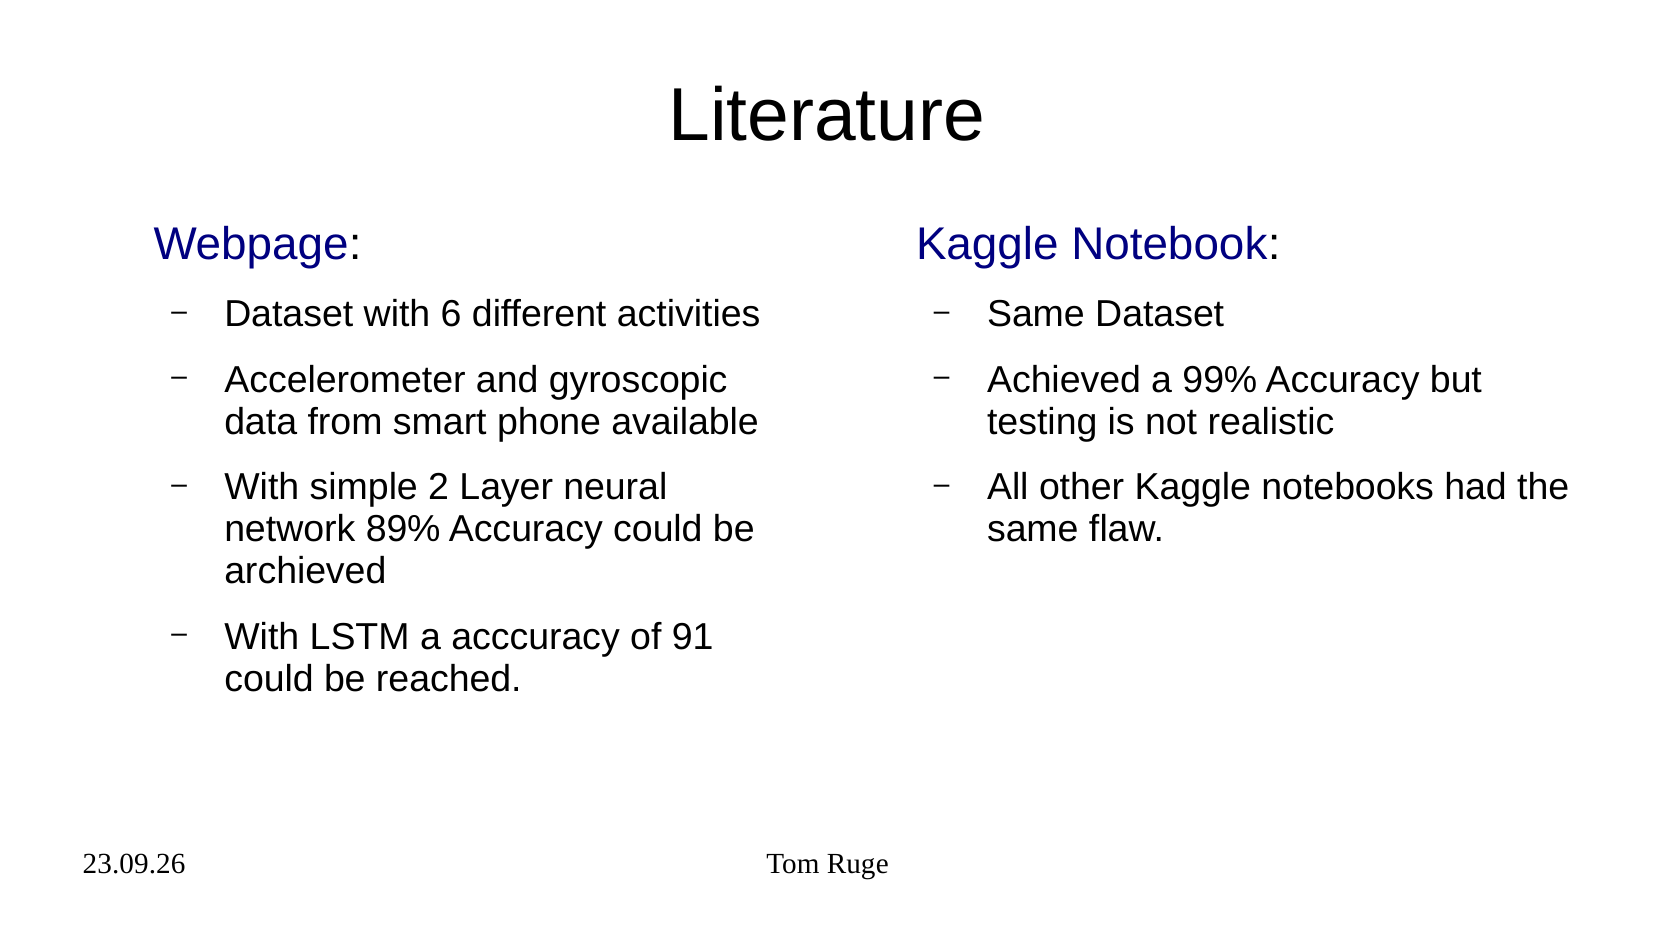

# Literature
Webpage:
Dataset with 6 different activities
Accelerometer and gyroscopic data from smart phone available
With simple 2 Layer neural network 89% Accuracy could be archieved
With LSTM a acccuracy of 91 could be reached.
Kaggle Notebook:
Same Dataset
Achieved a 99% Accuracy but testing is not realistic
All other Kaggle notebooks had the same flaw.